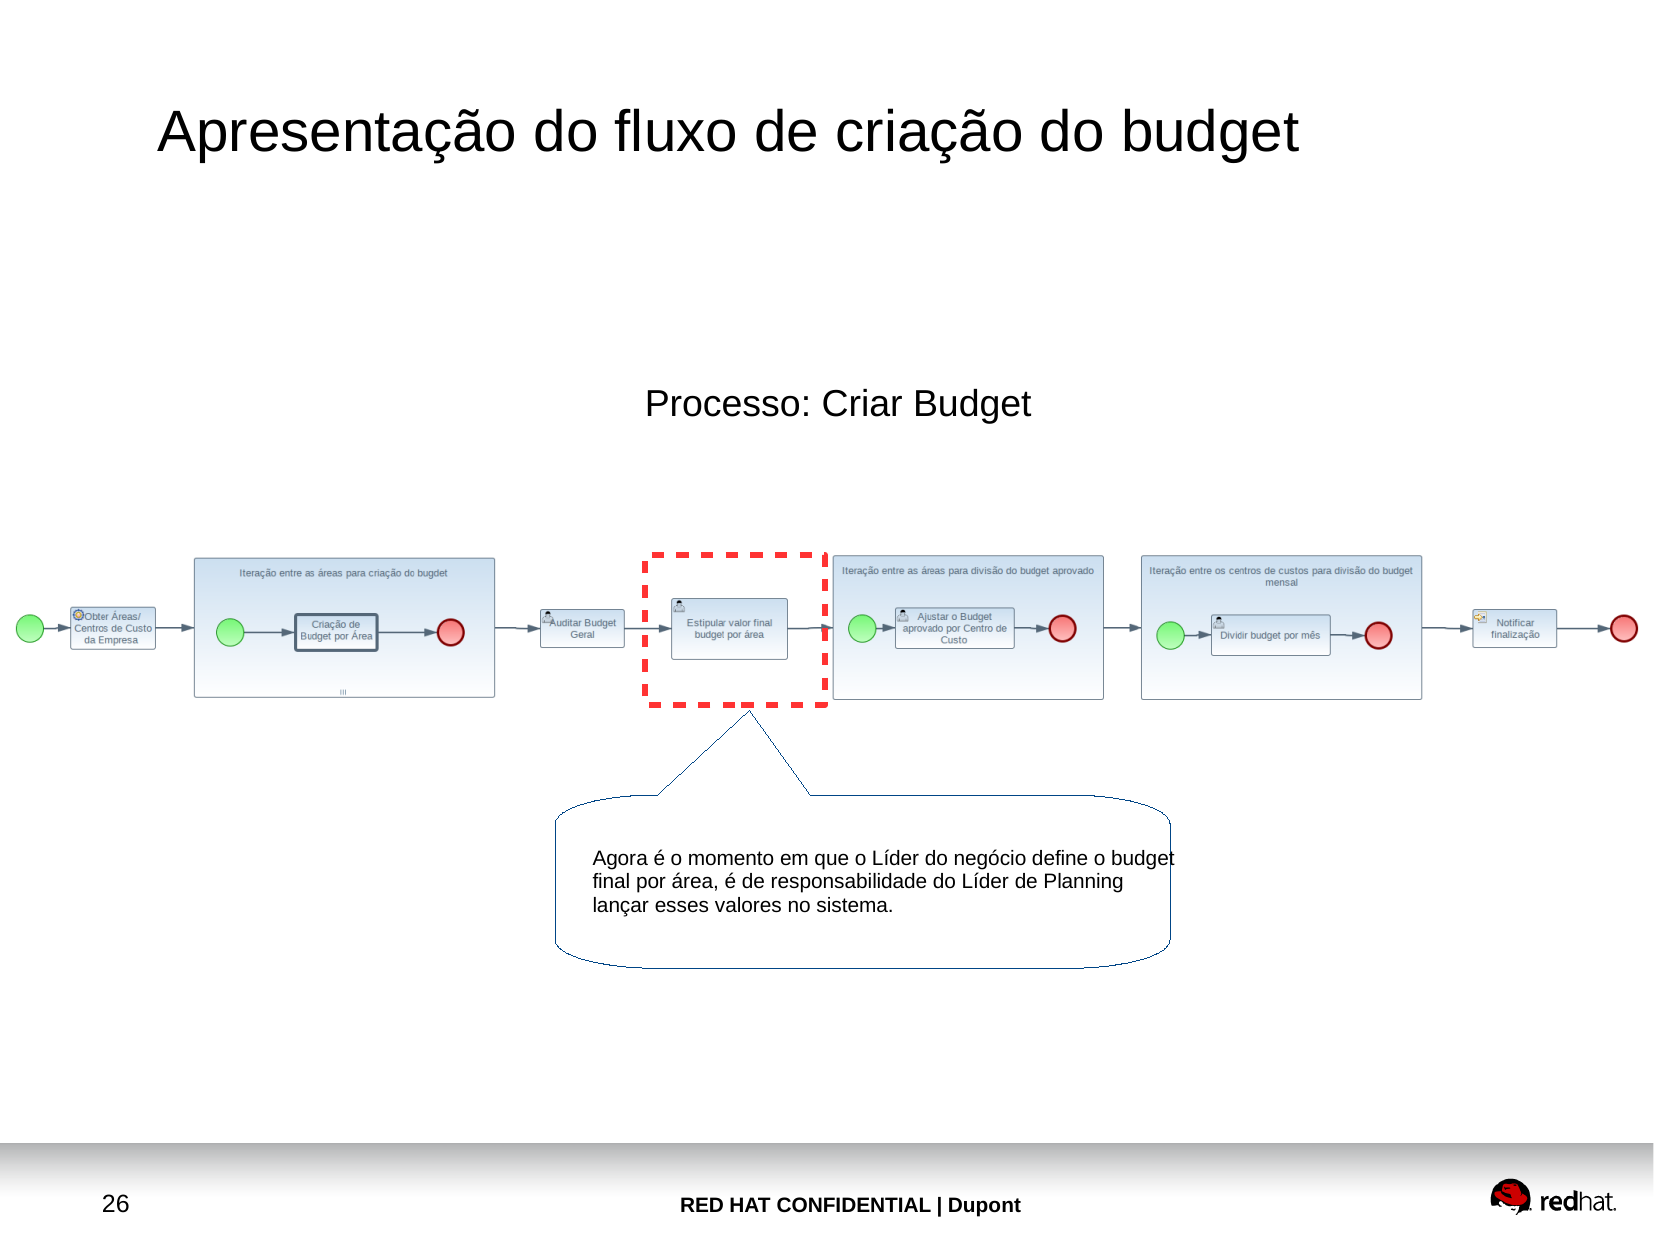

Apresentação do fluxo de criação do budget
Processo: Criar Budget
Agora é o momento em que o Líder do negócio define o budget
final por área, é de responsabilidade do Líder de Planning
lançar esses valores no sistema.